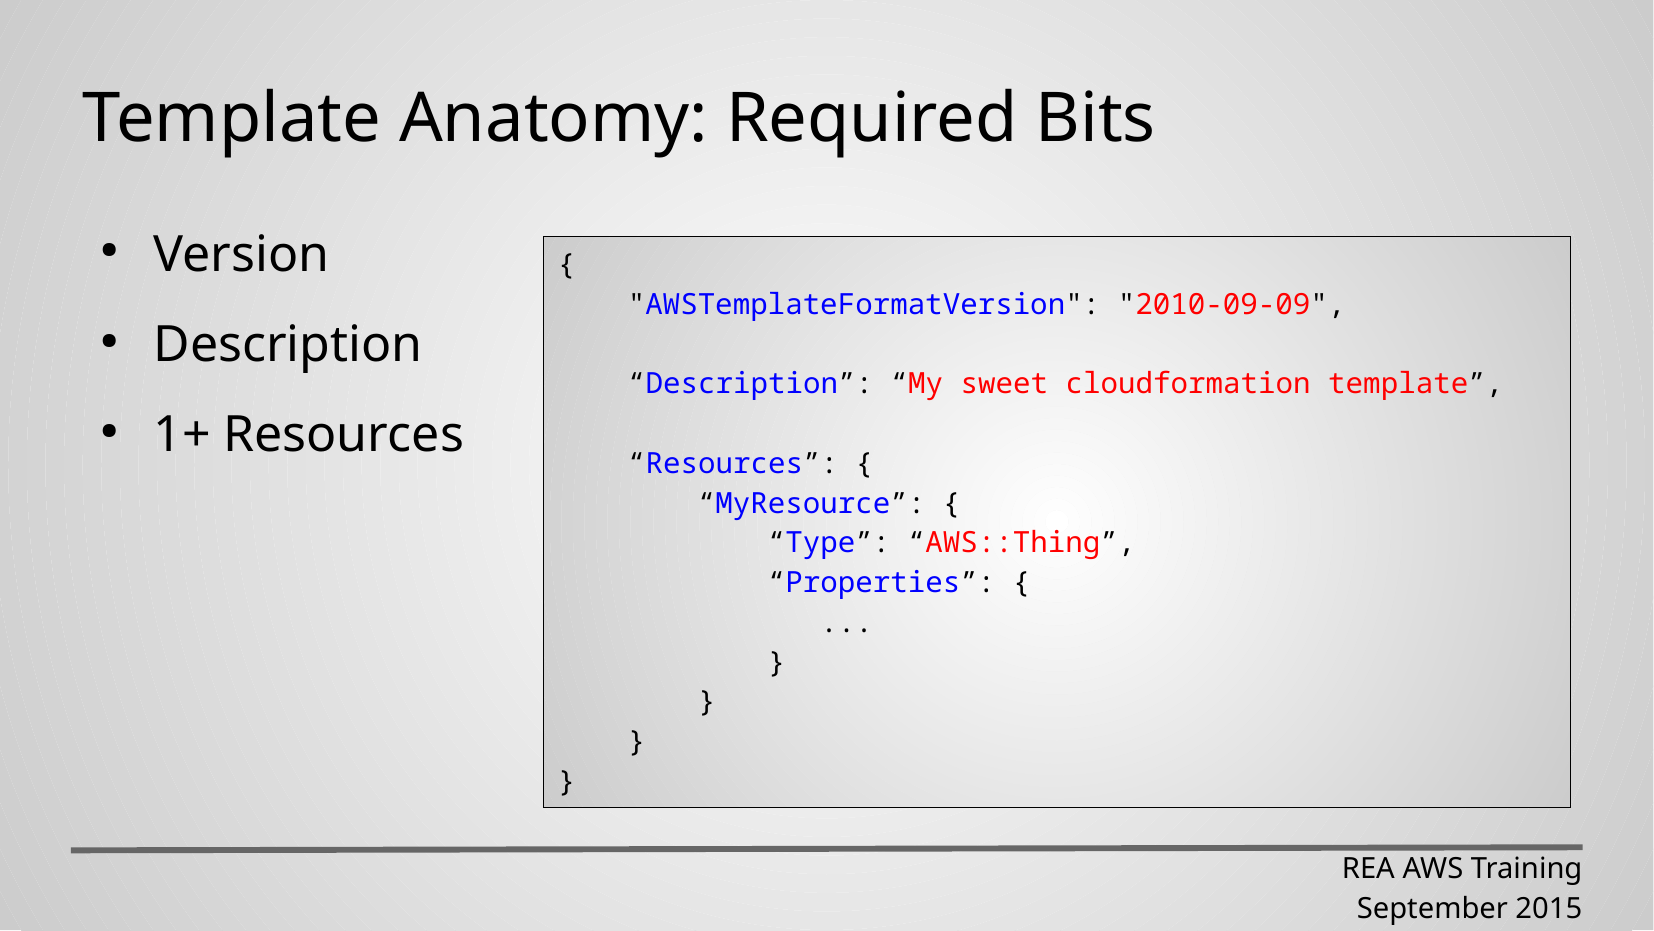

# Template Anatomy: Required Bits
Version
Description
1+ Resources
{
 "AWSTemplateFormatVersion": "2010-09-09",
 “Description”: “My sweet cloudformation template”,
 “Resources”: {
 “MyResource”: {
 “Type”: “AWS::Thing”,
 “Properties”: {
 ...
 }
 }
 }
}